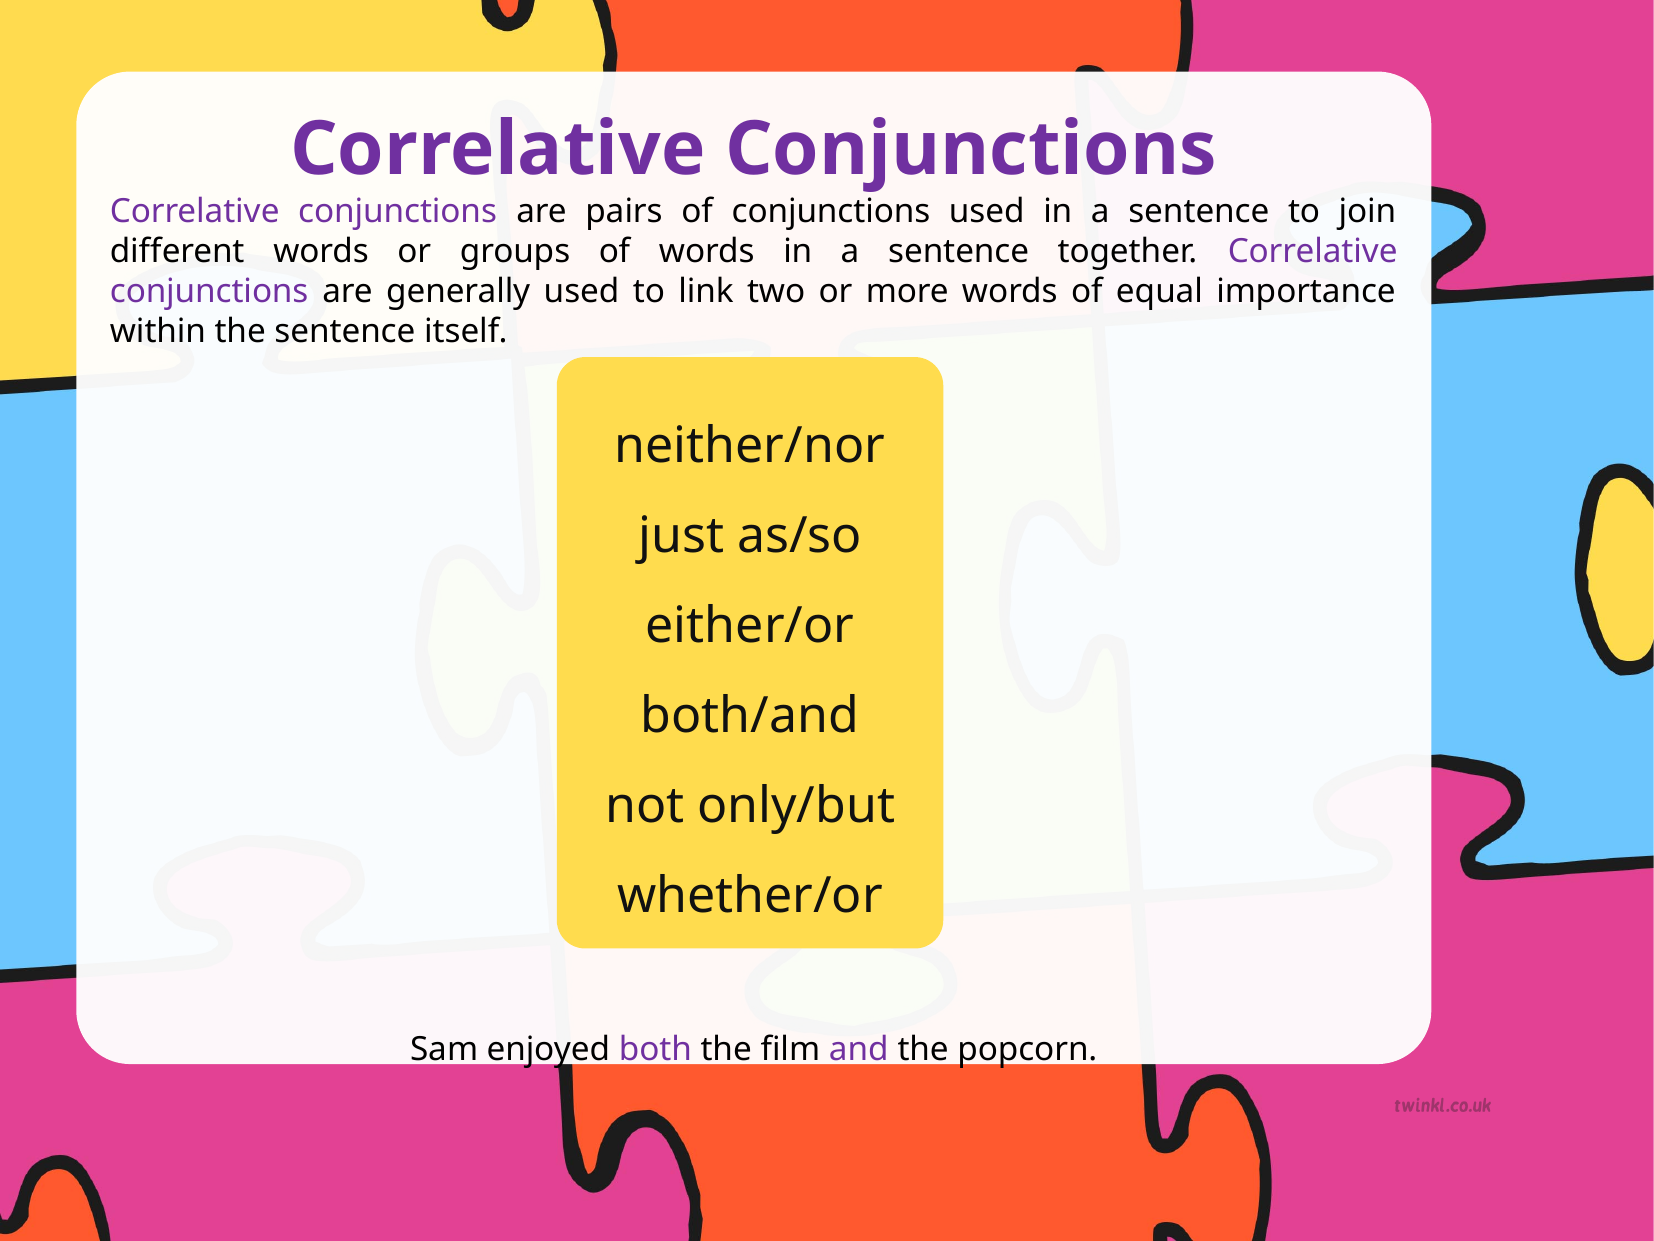

Correlative Conjunctions
Correlative conjunctions are pairs of conjunctions used in a sentence to join different words or groups of words in a sentence together. Correlative conjunctions are generally used to link two or more words of equal importance within the sentence itself.
Sam enjoyed both the film and the popcorn.
neither/nor
just as/so
either/or
both/and
not only/but
whether/or